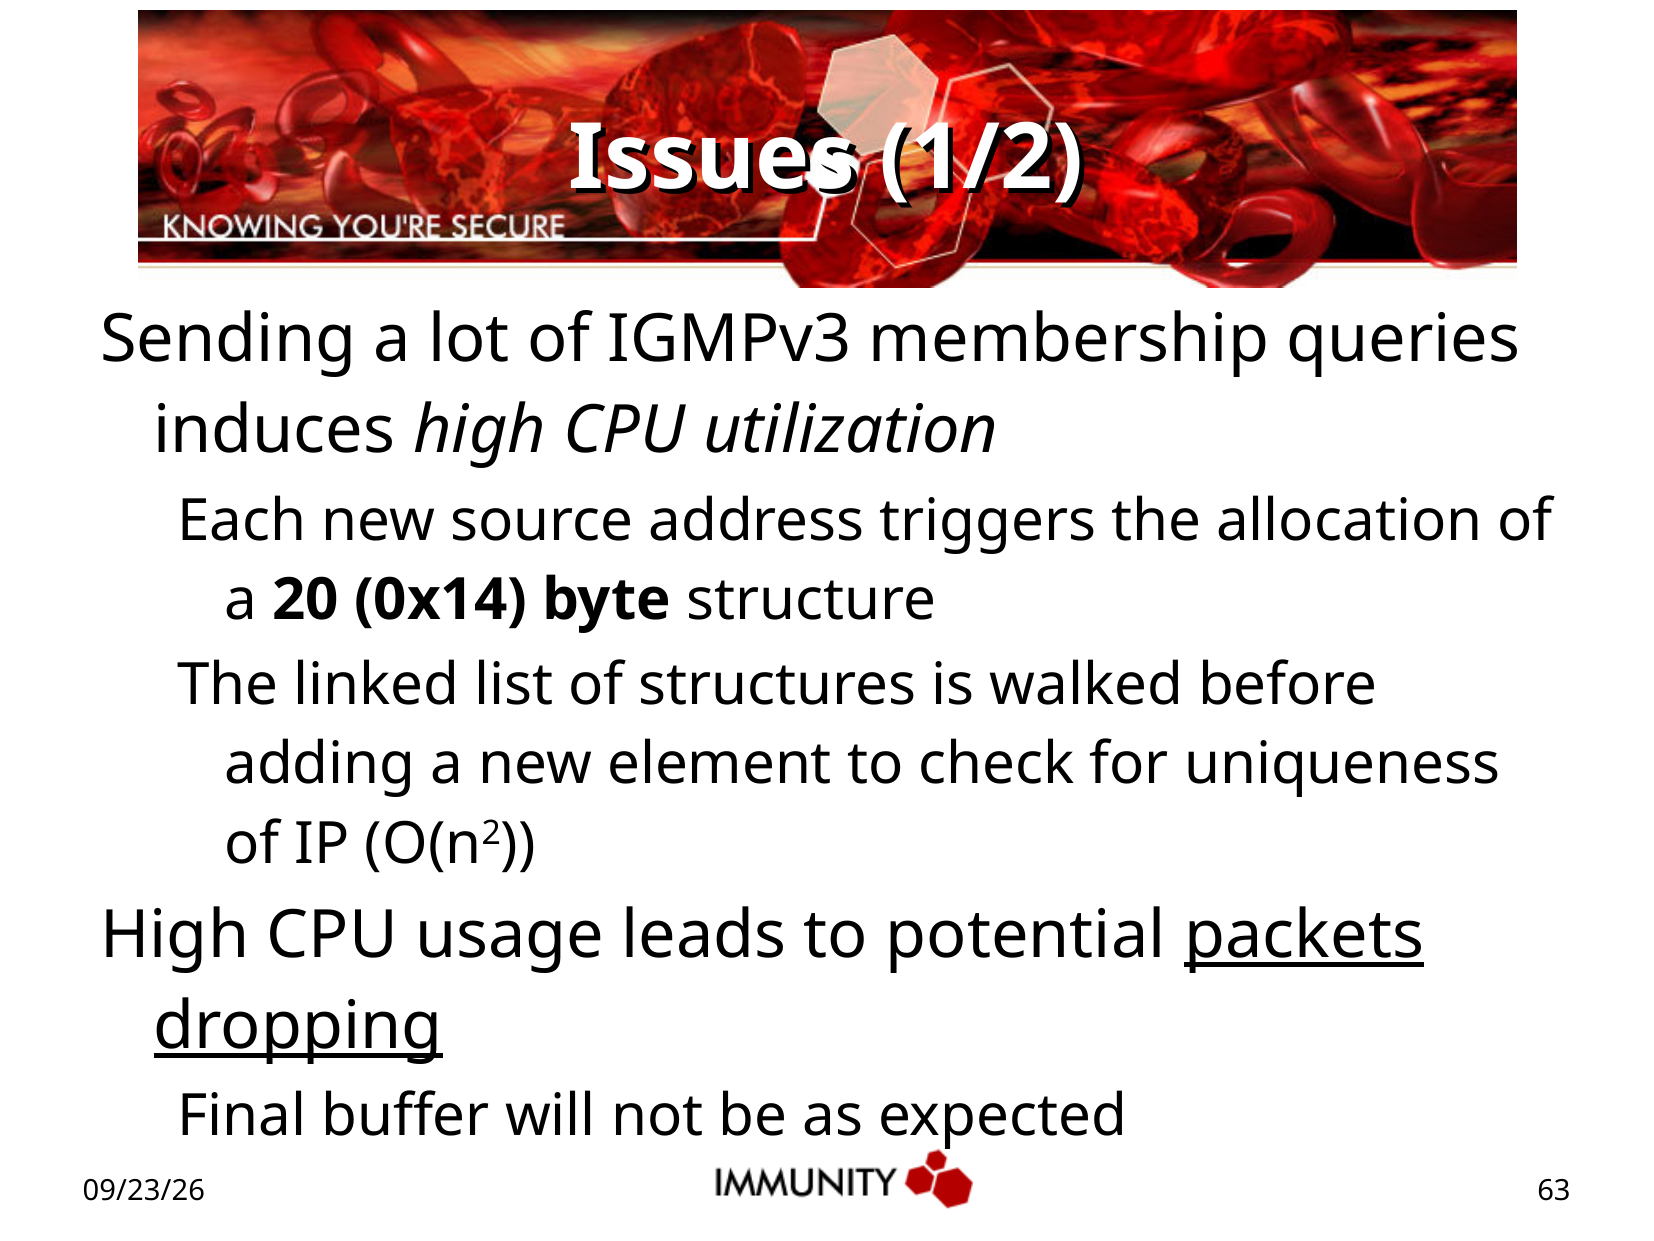

# Issues (1/2)
Sending a lot of IGMPv3 membership queries induces high CPU utilization
Each new source address triggers the allocation of a 20 (0x14) byte structure
The linked list of structures is walked before adding a new element to check for uniqueness of IP (O(n2))
High CPU usage leads to potential packets dropping
Final buffer will not be as expected
63